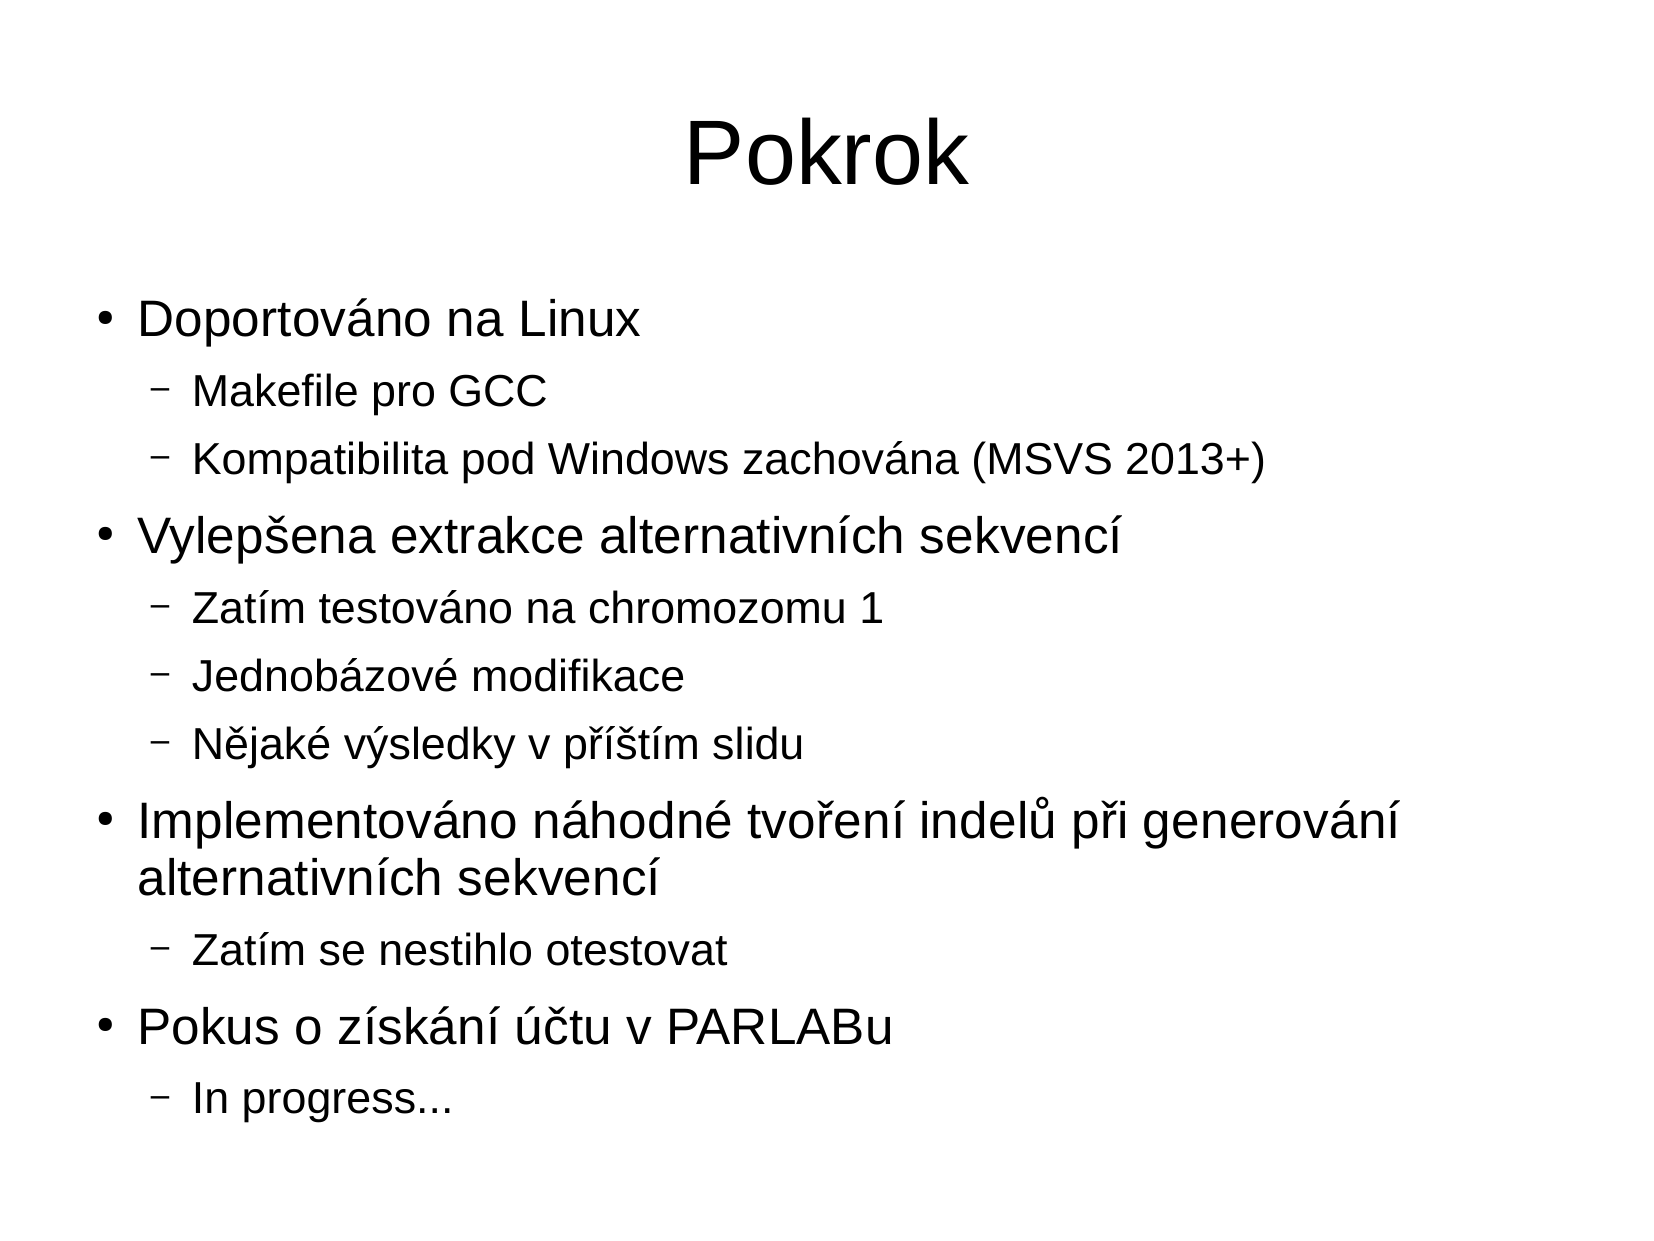

# Pokrok
Doportováno na Linux
Makefile pro GCC
Kompatibilita pod Windows zachována (MSVS 2013+)
Vylepšena extrakce alternativních sekvencí
Zatím testováno na chromozomu 1
Jednobázové modifikace
Nějaké výsledky v příštím slidu
Implementováno náhodné tvoření indelů při generování alternativních sekvencí
Zatím se nestihlo otestovat
Pokus o získání účtu v PARLABu
In progress...